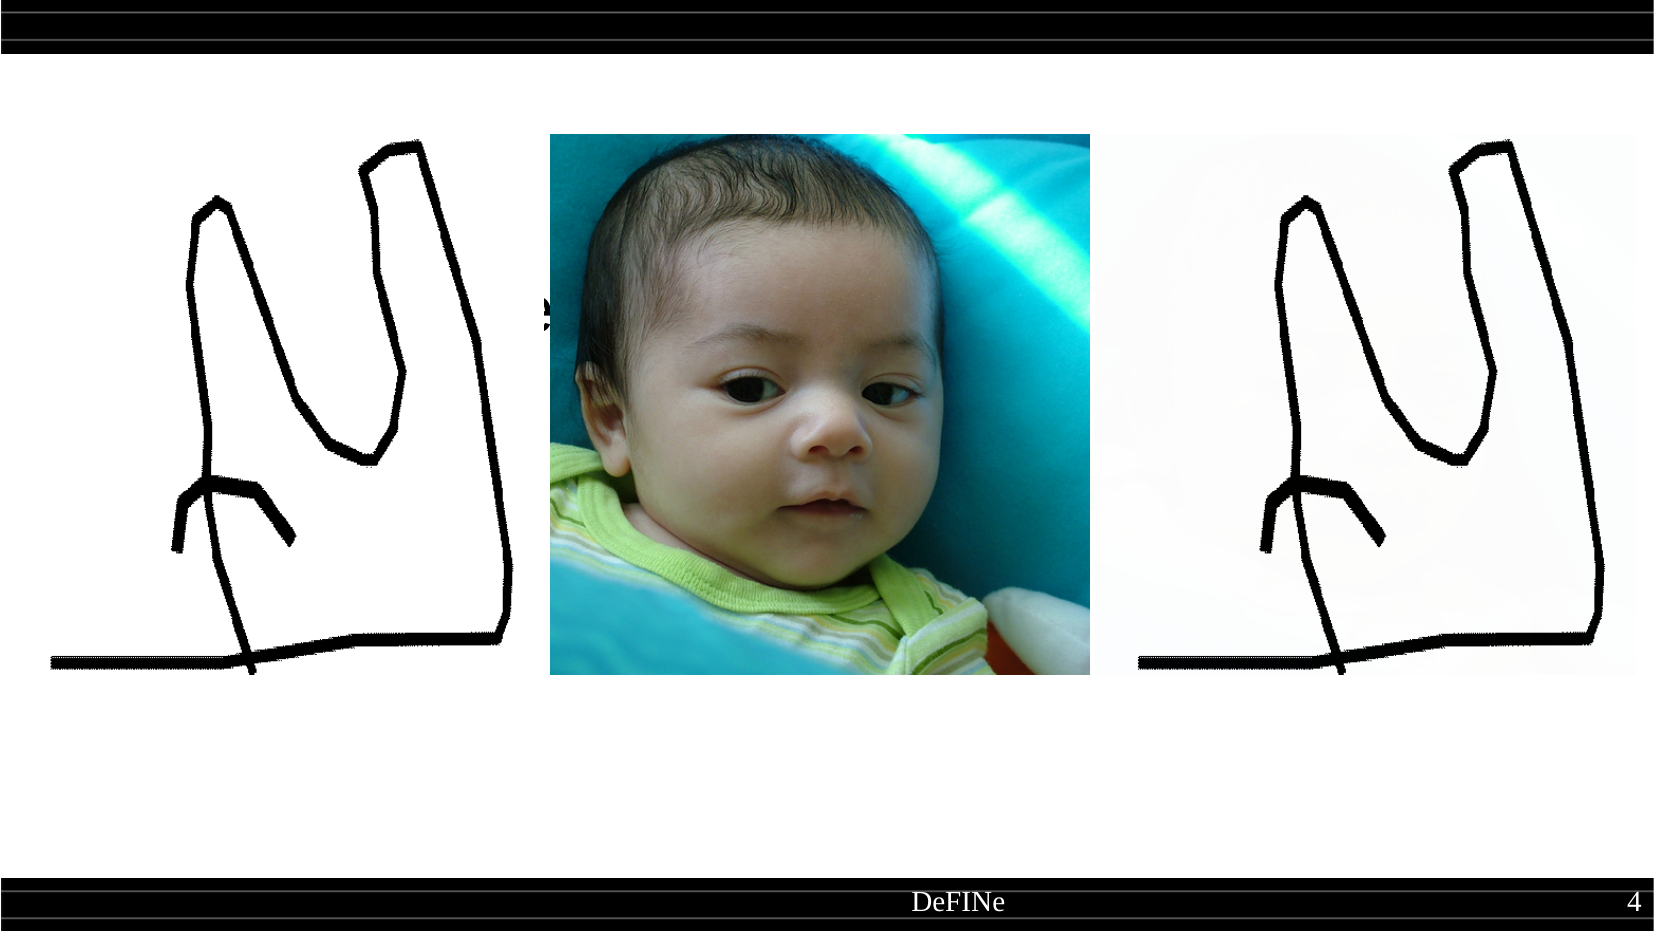

# Daten
Trainingsdaten: Flickr-Faces-HQ Dataset (FFHQ)
Masken: QD-IMD: Quick Draw Irregular Mask Dataset